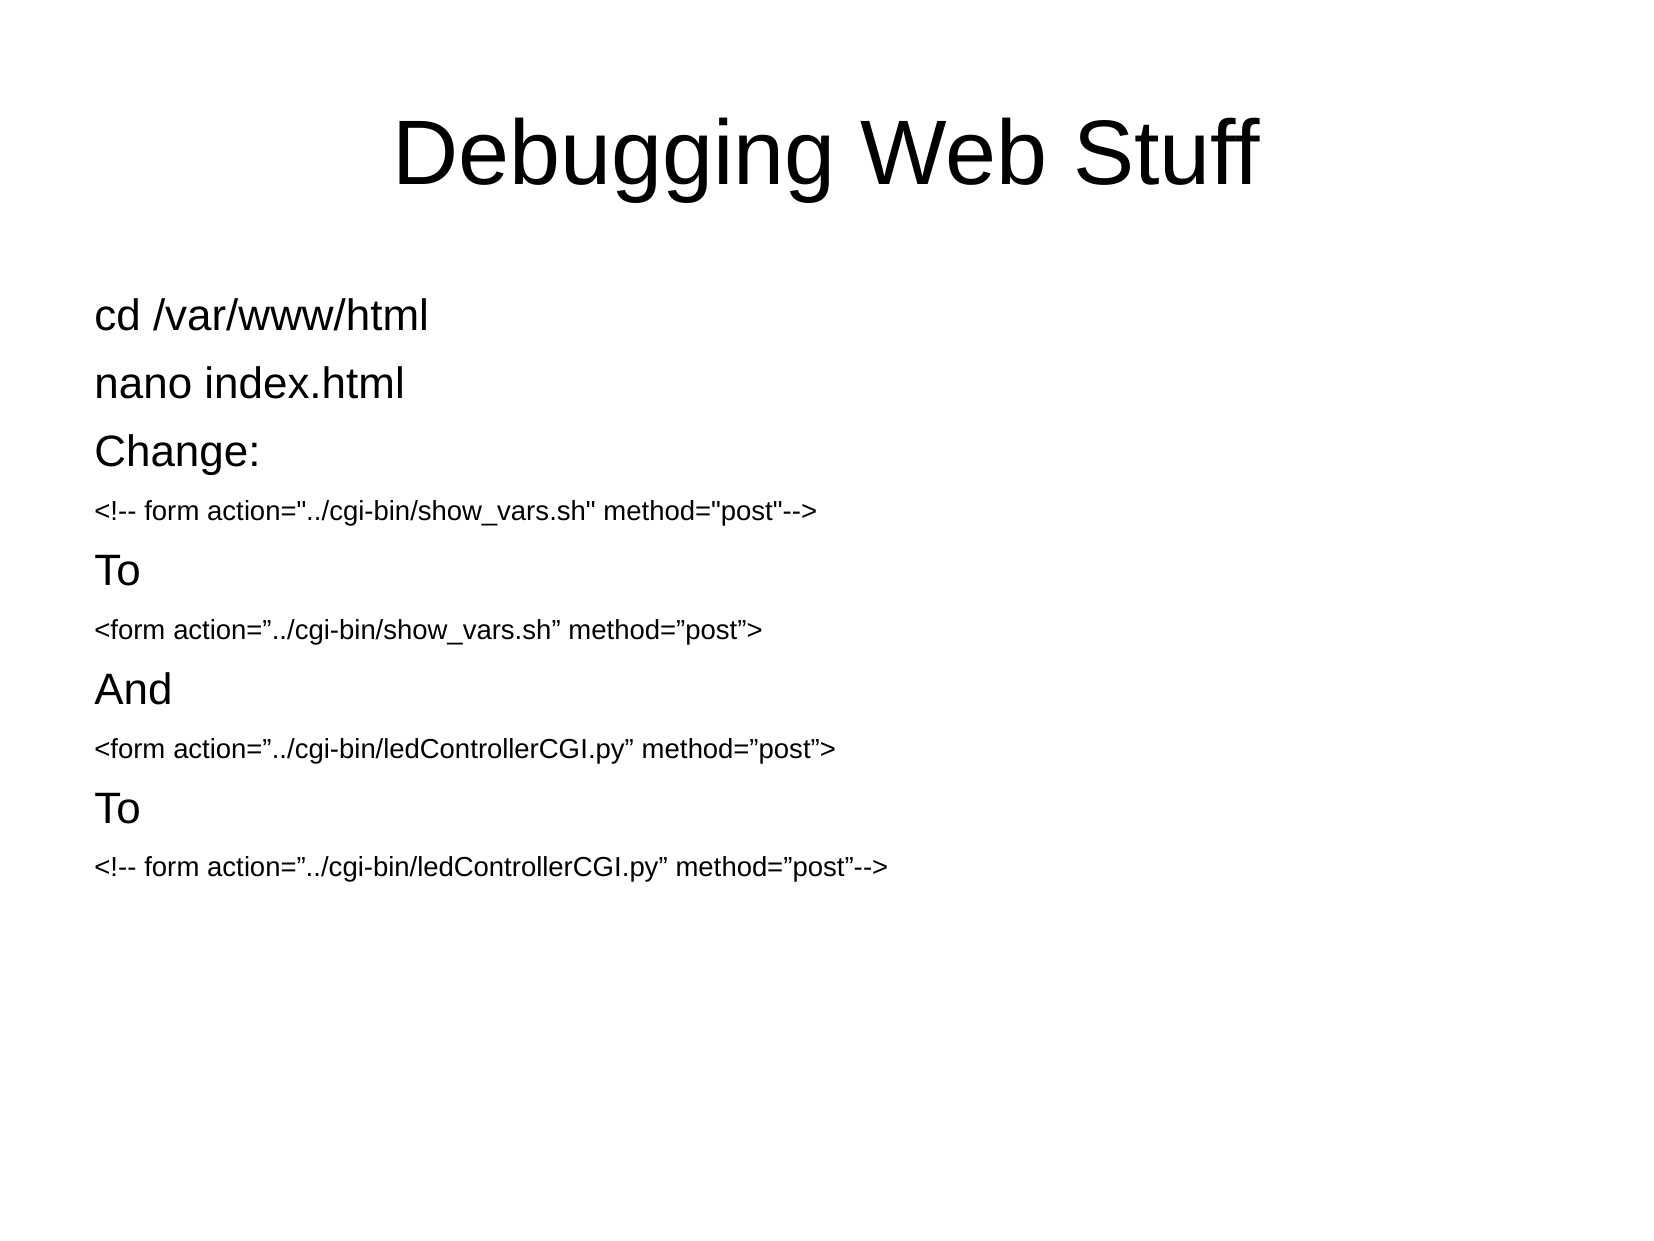

# Debugging Web Stuff
cd /var/www/html
nano index.html
Change:
<!-- form action="../cgi-bin/show_vars.sh" method="post"-->
To
<form action=”../cgi-bin/show_vars.sh” method=”post”>
And
<form action=”../cgi-bin/ledControllerCGI.py” method=”post”>
To
<!-- form action=”../cgi-bin/ledControllerCGI.py” method=”post”-->